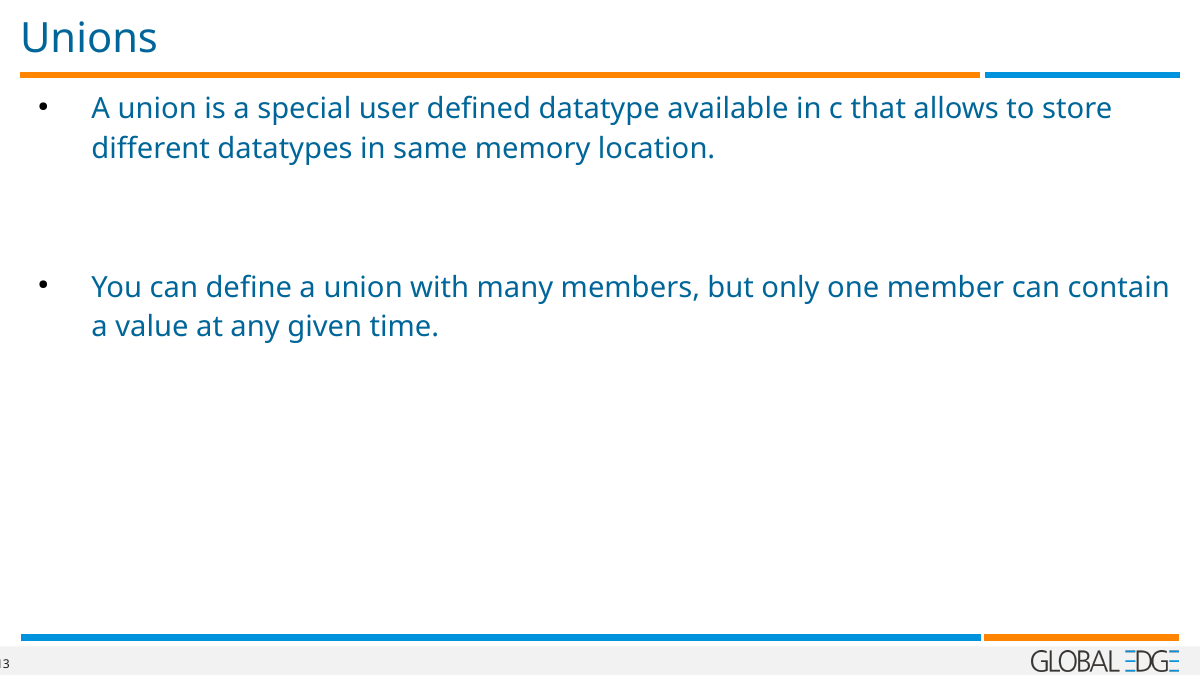

# Unions
A union is a special user defined datatype available in c that allows to store different datatypes in same memory location.
You can define a union with many members, but only one member can contain a value at any given time.